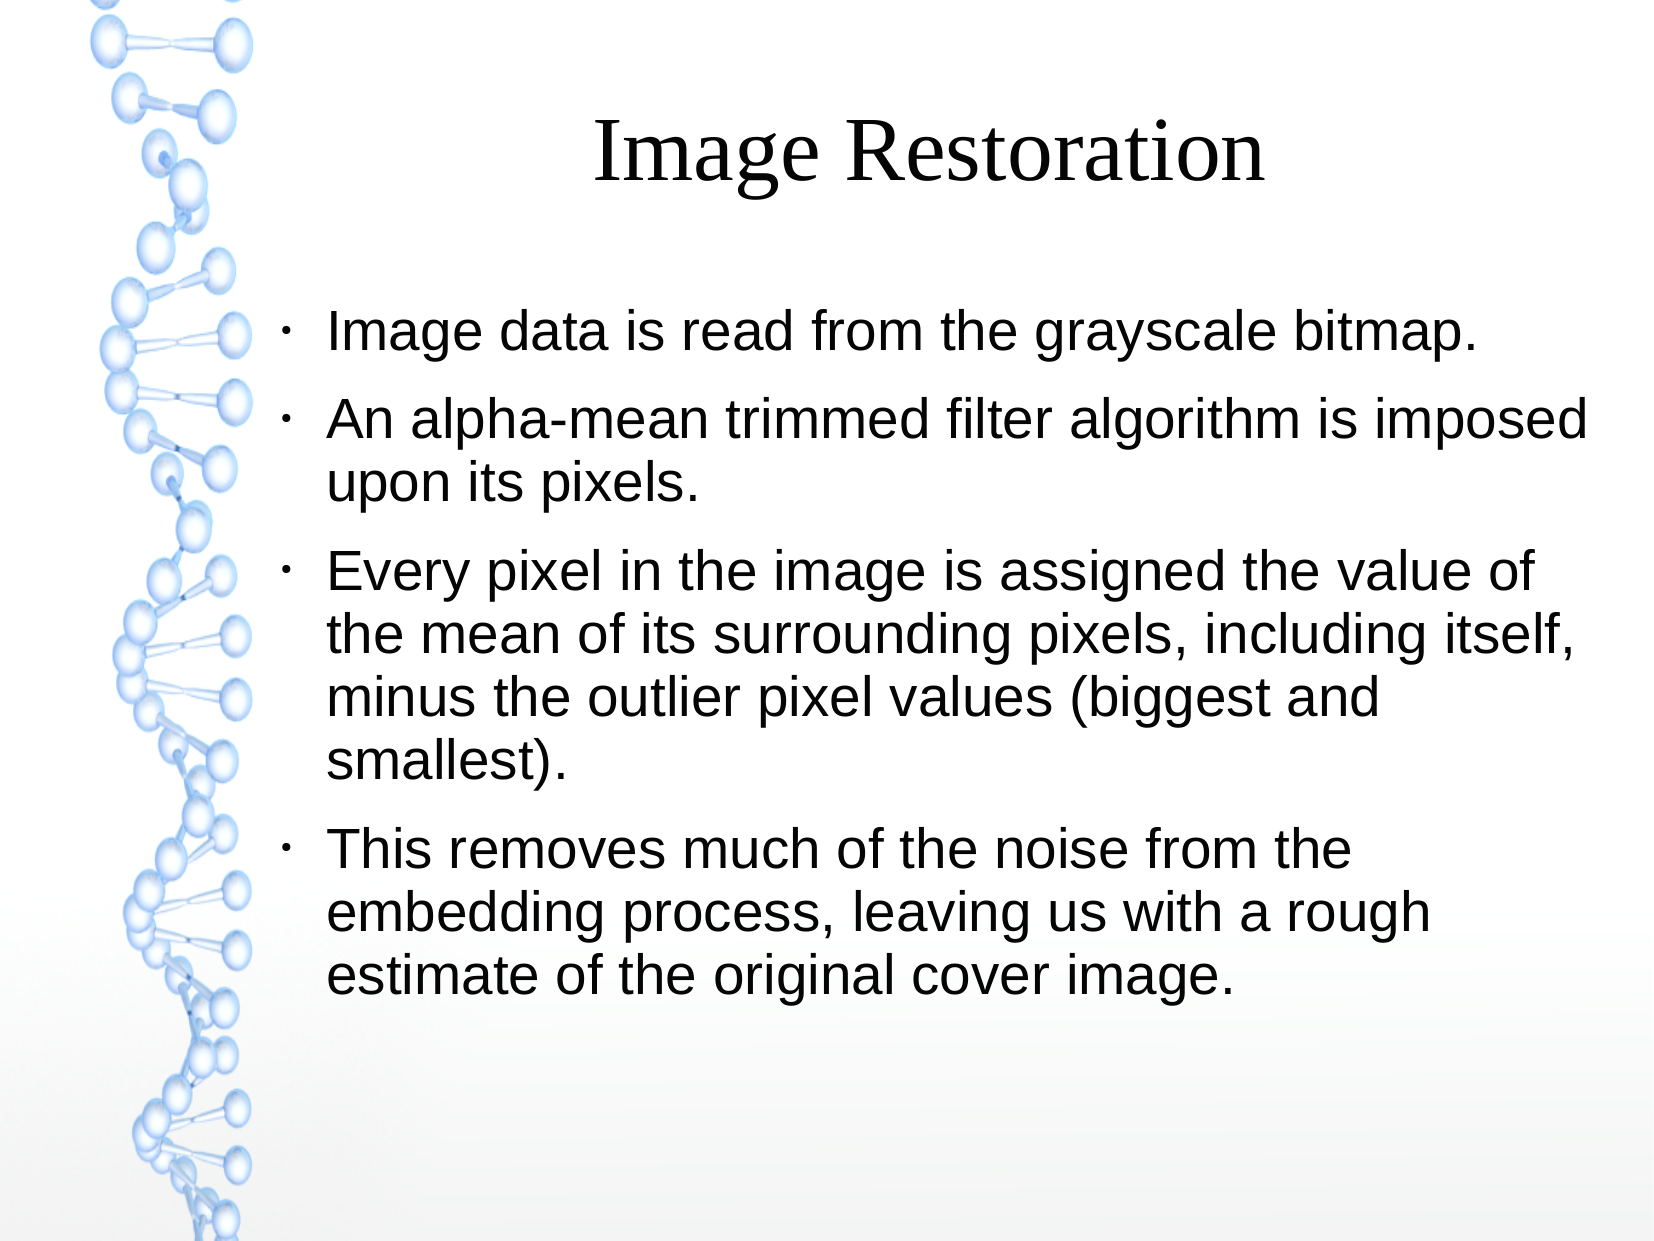

# Image Restoration
Image data is read from the grayscale bitmap.
An alpha-mean trimmed filter algorithm is imposed upon its pixels.
Every pixel in the image is assigned the value of the mean of its surrounding pixels, including itself, minus the outlier pixel values (biggest and smallest).
This removes much of the noise from the embedding process, leaving us with a rough estimate of the original cover image.